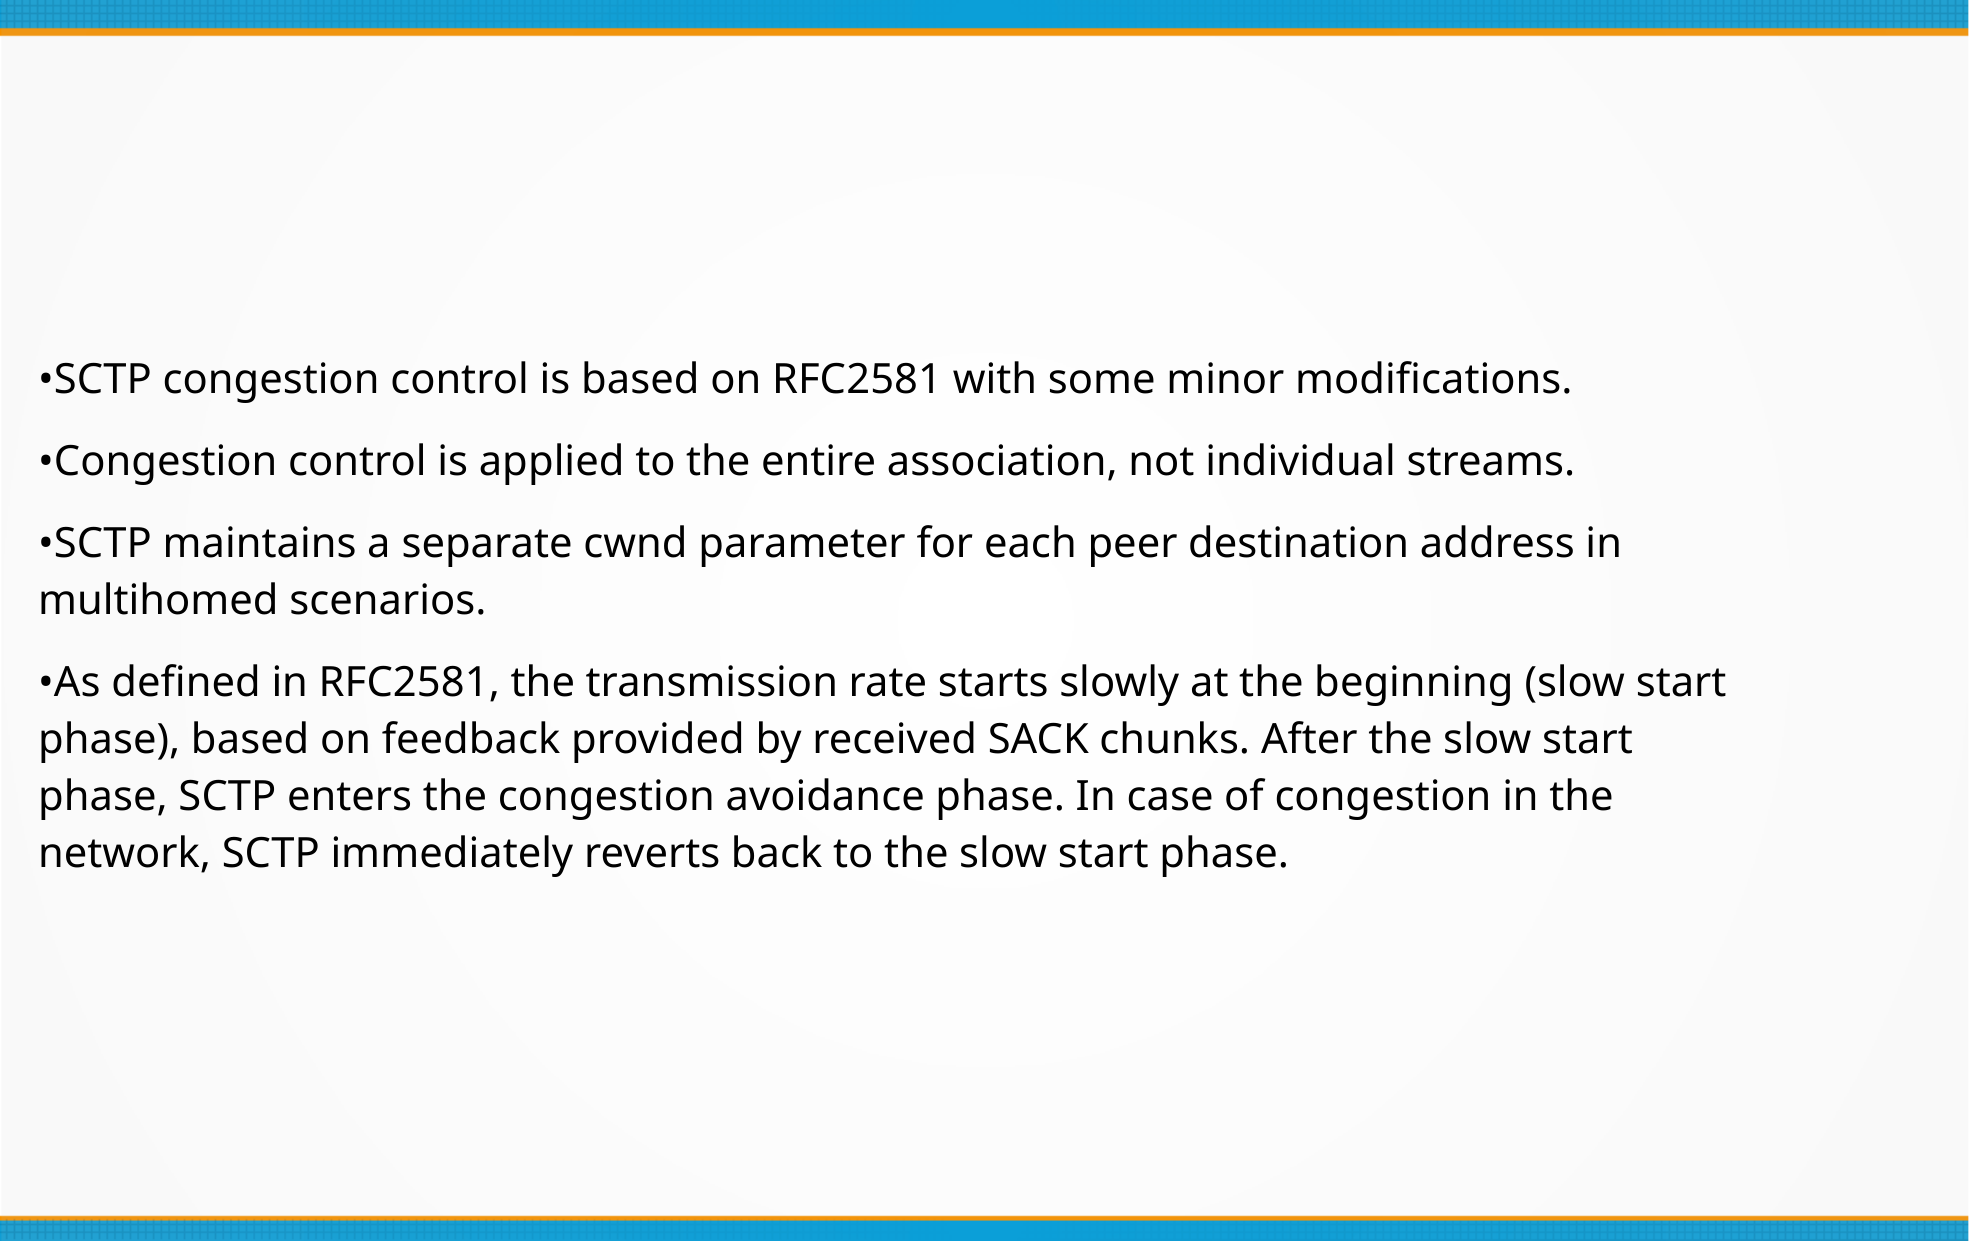

•SCTP congestion control is based on RFC2581 with some minor modifications.
•Congestion control is applied to the entire association, not individual streams.
•SCTP maintains a separate cwnd parameter for each peer destination address in multihomed scenarios.
•As defined in RFC2581, the transmission rate starts slowly at the beginning (slow start phase), based on feedback provided by received SACK chunks. After the slow start phase, SCTP enters the congestion avoidance phase. In case of congestion in the network, SCTP immediately reverts back to the slow start phase.